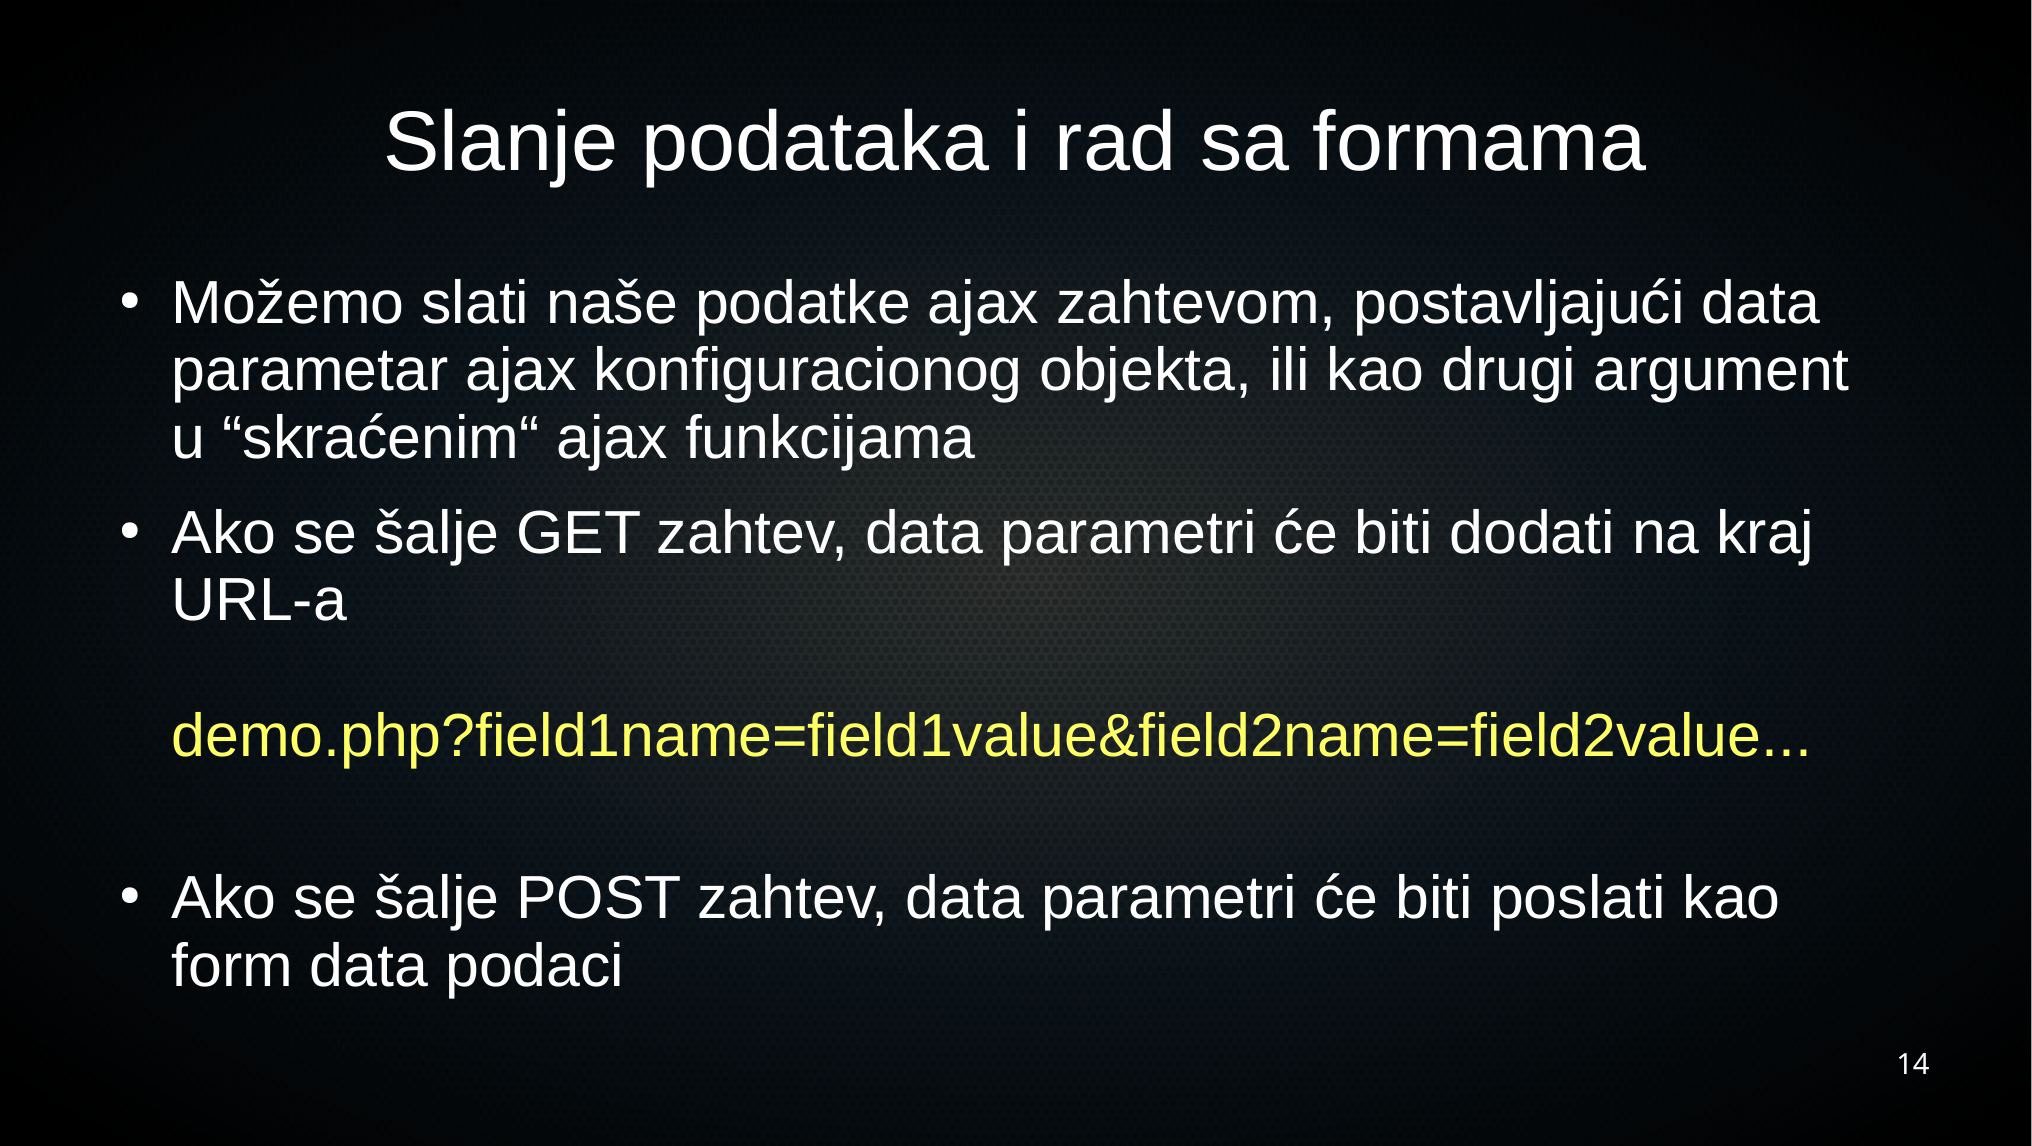

# Slanje podataka i rad sa formama
Možemo slati naše podatke ajax zahtevom, postavljajući data parametar ajax konfiguracionog objekta, ili kao drugi argument u “skraćenim“ ajax funkcijama
Ako se šalje GET zahtev, data parametri će biti dodati na kraj URL-a
demo.php?field1name=field1value&field2name=field2value...
Ako se šalje POST zahtev, data parametri će biti poslati kao form data podaci
14